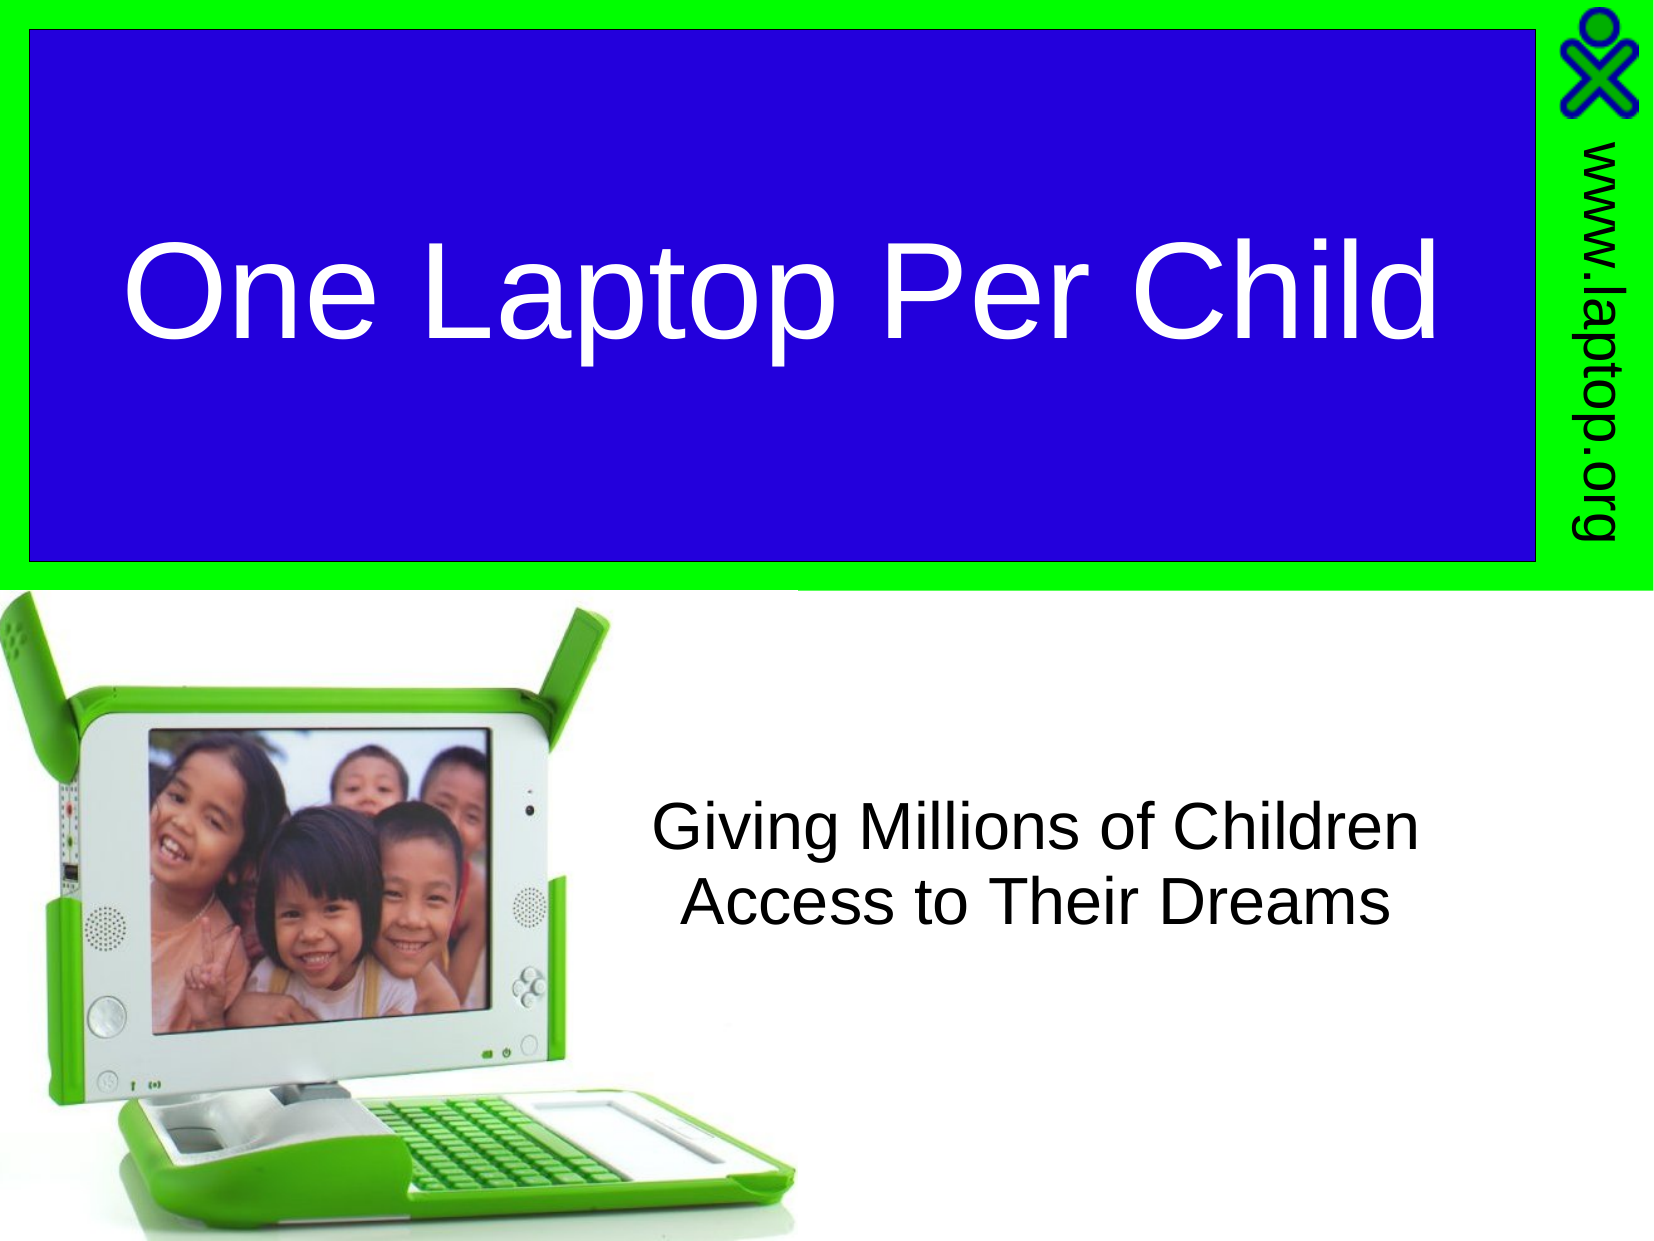

# One Laptop Per Child
Giving Millions of Children
Access to Their Dreams